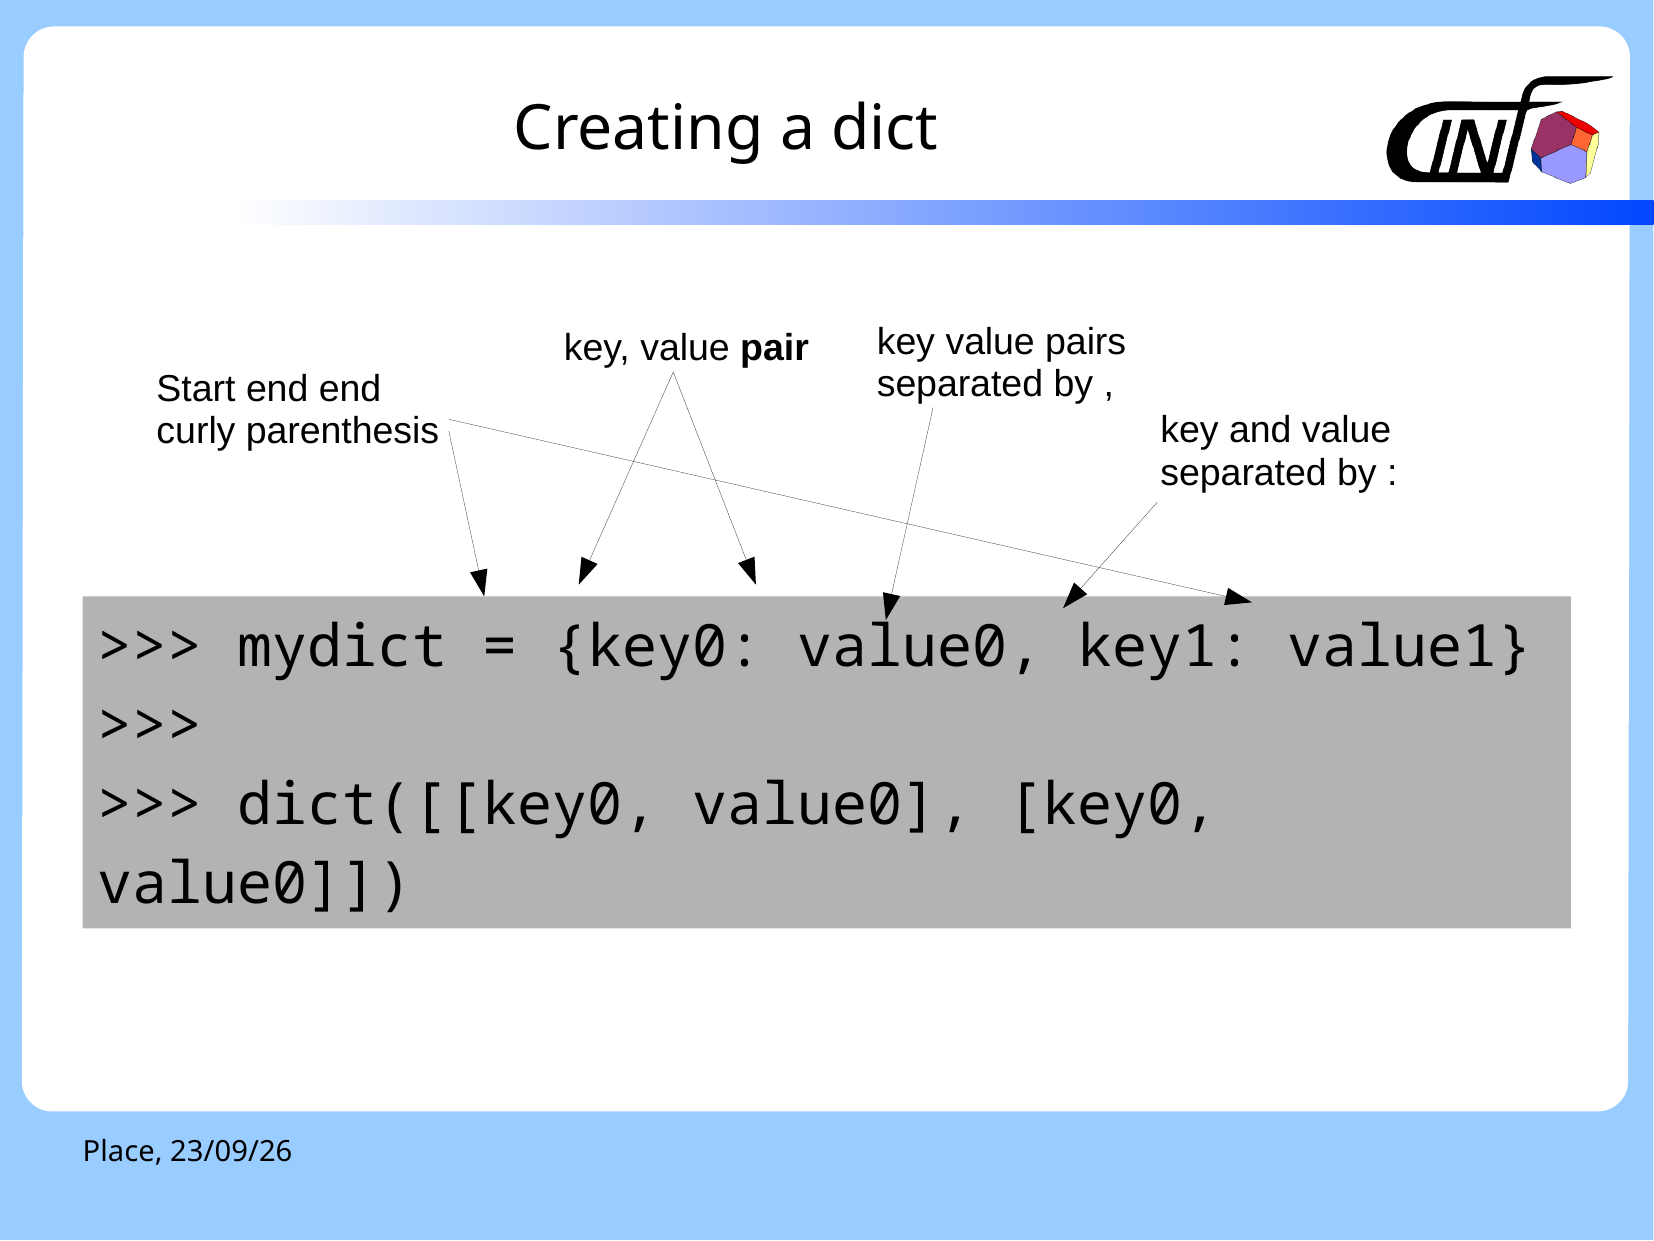

# Creating a dict
key value pairs
separated by ,
key, value pair
Start end end
curly parenthesis
key and value
separated by :
>>> mydict = {key0: value0, key1: value1}
>>>
>>> dict([[key0, value0], [key0, value0]])